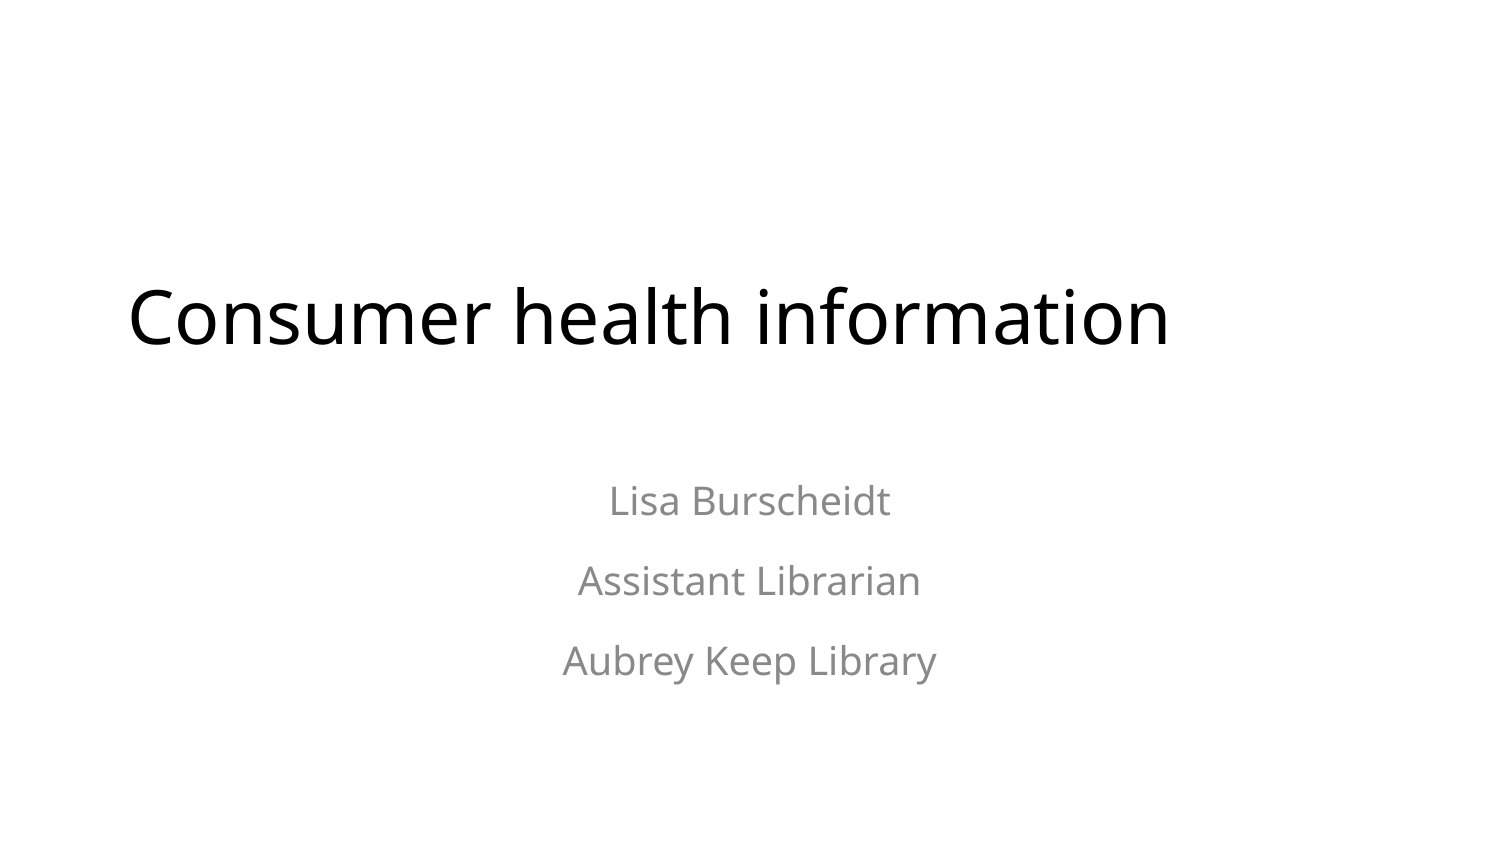

# Consumer health information
Lisa Burscheidt
Assistant Librarian
Aubrey Keep Library